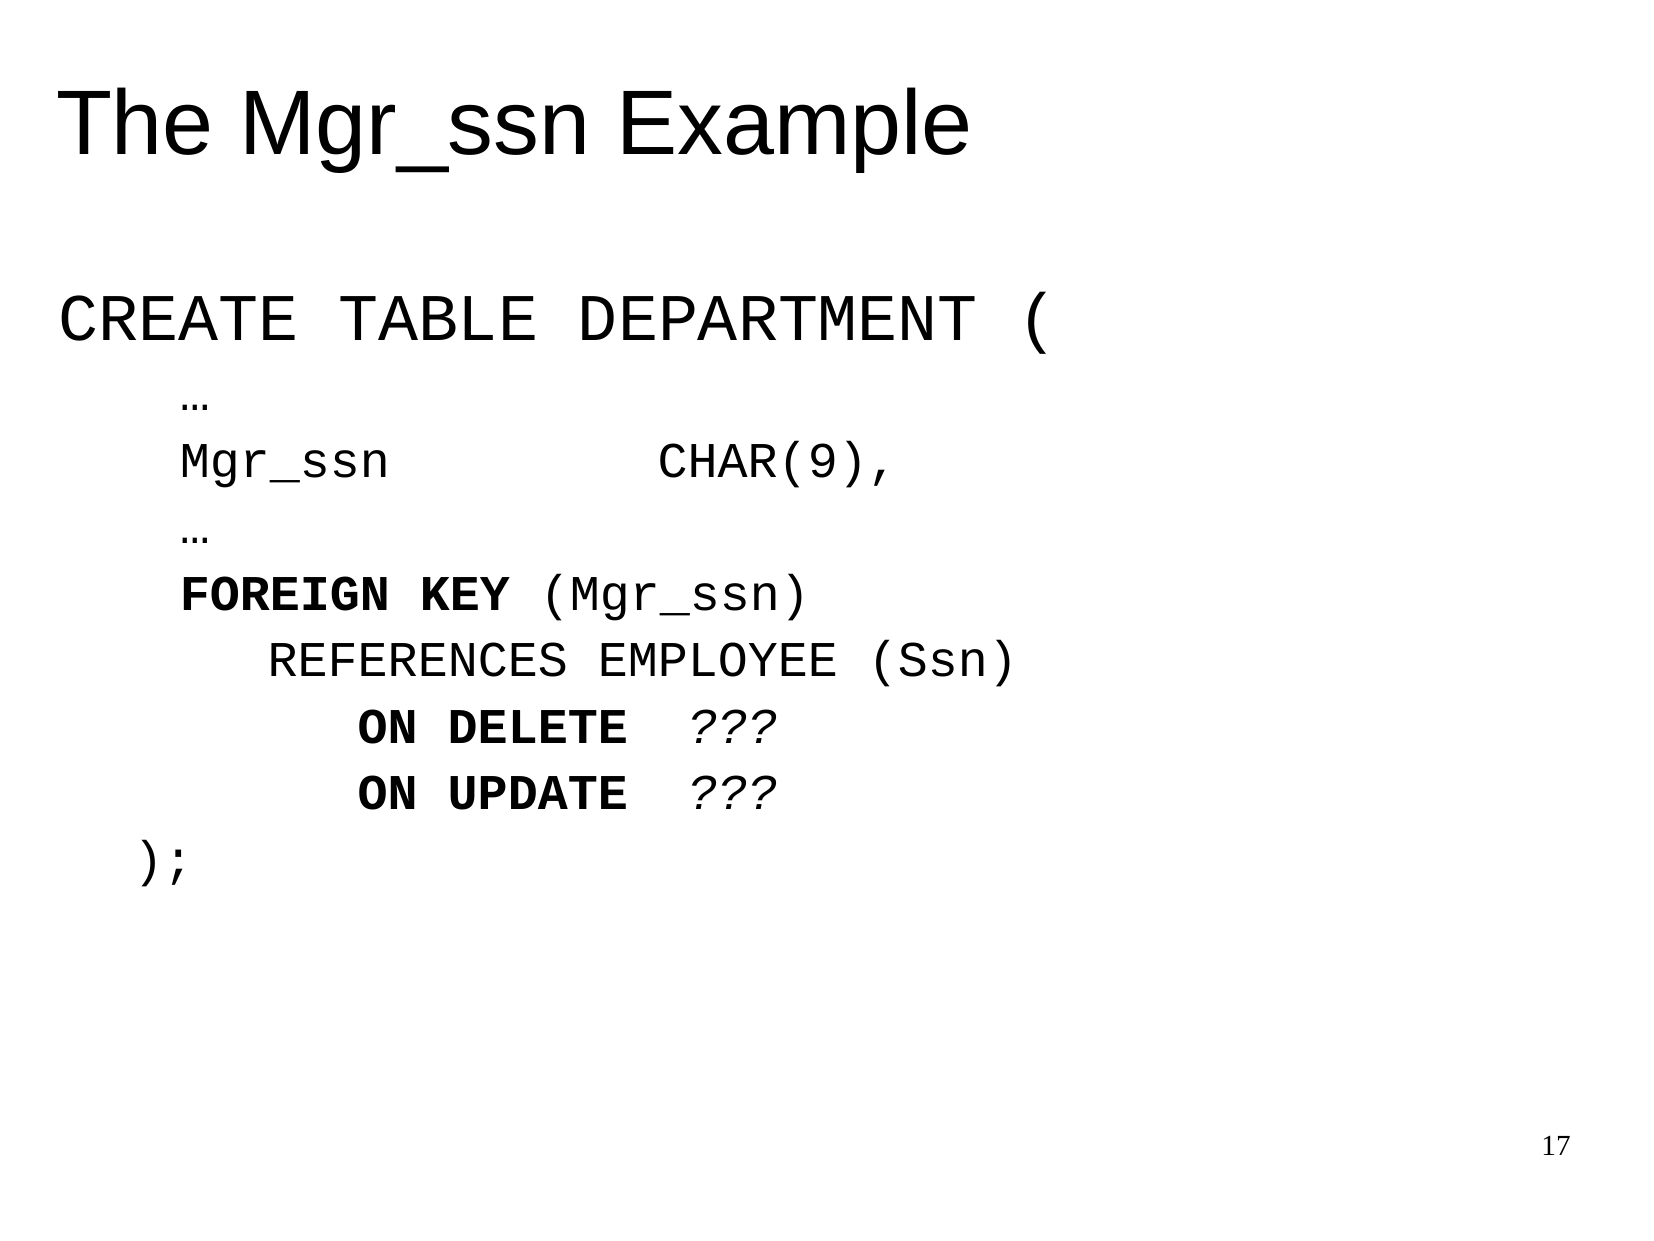

# The Mgr_ssn Example
CREATE TABLE DEPARTMENT (
	…
	Mgr_ssn		CHAR(9),
	…
	FOREIGN KEY (Mgr_ssn)
		 REFERENCES EMPLOYEE (Ssn)
			ON DELETE ???
			ON UPDATE ???
);
17